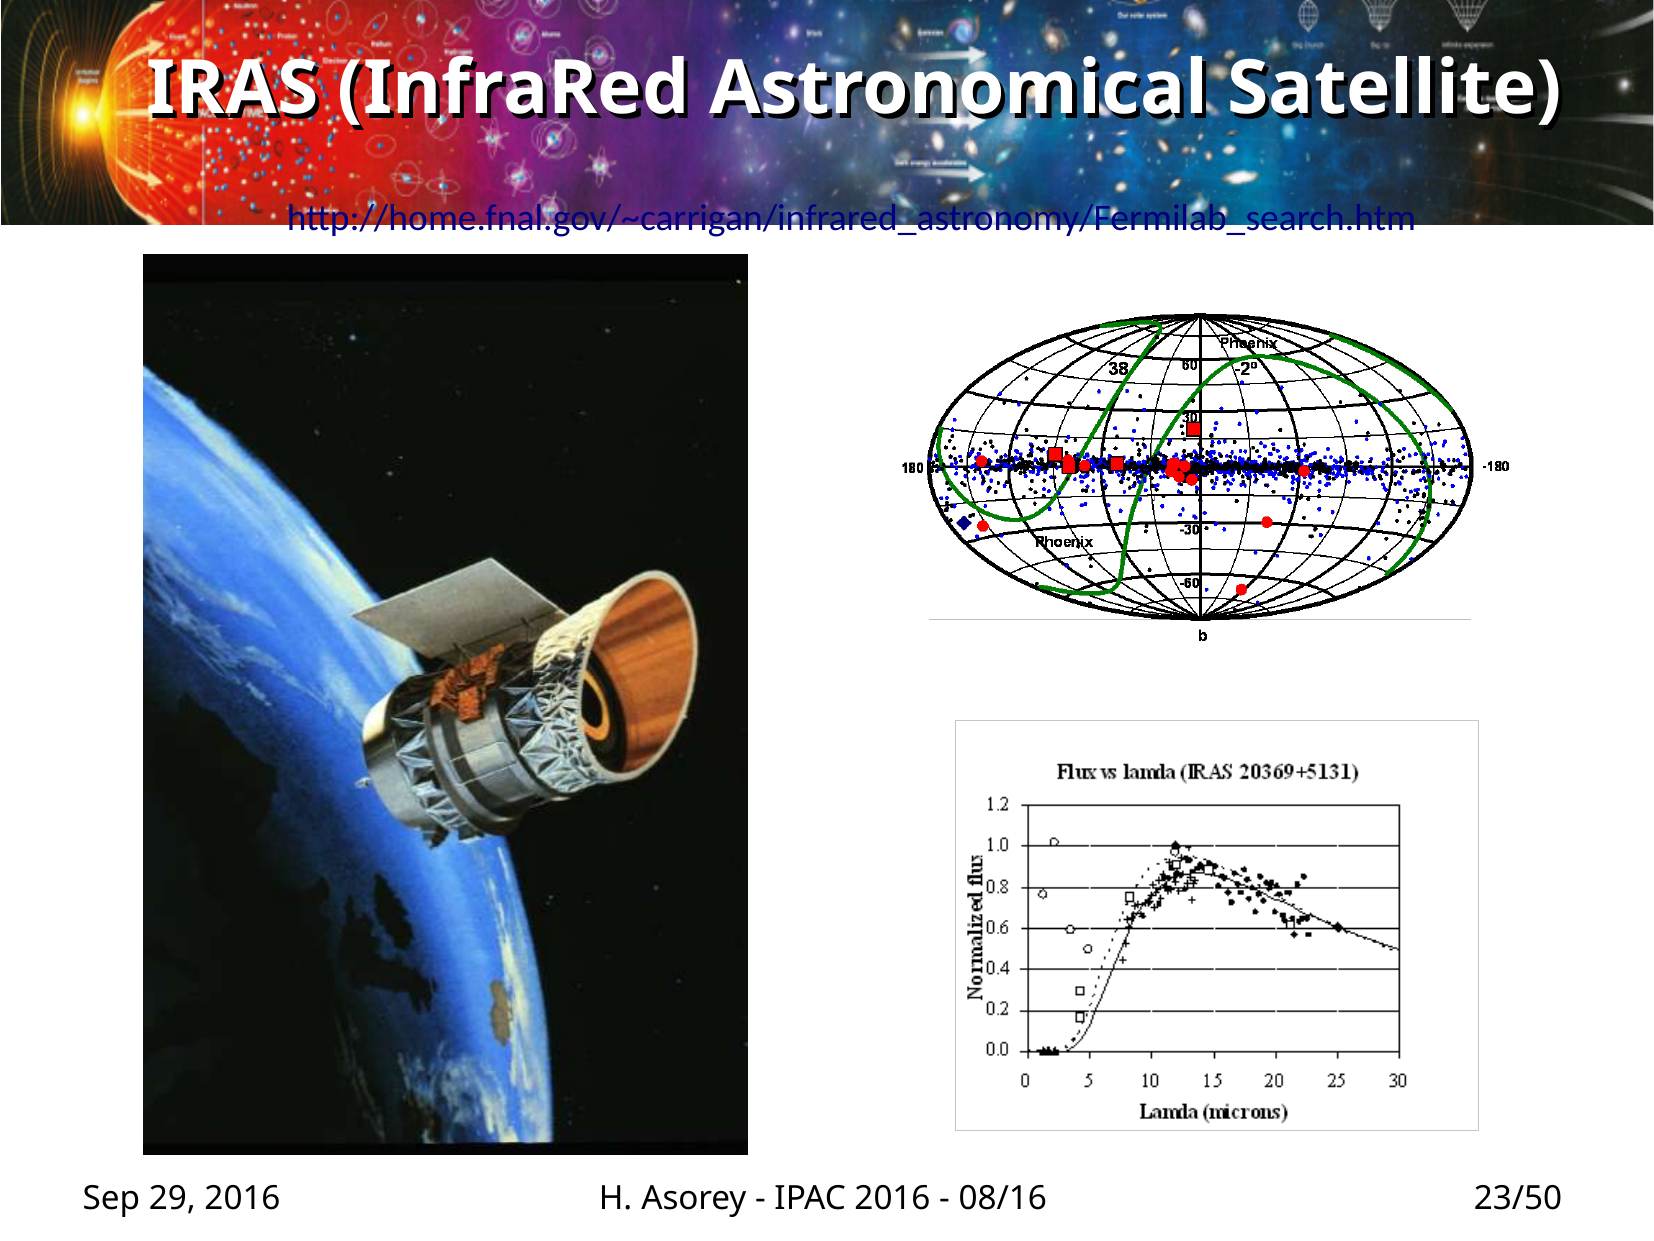

# IRAS (InfraRed Astronomical Satellite)
http://home.fnal.gov/~carrigan/infrared_astronomy/Fermilab_search.htm
Sep 29, 2016
H. Asorey - IPAC 2016 - 08/16
23